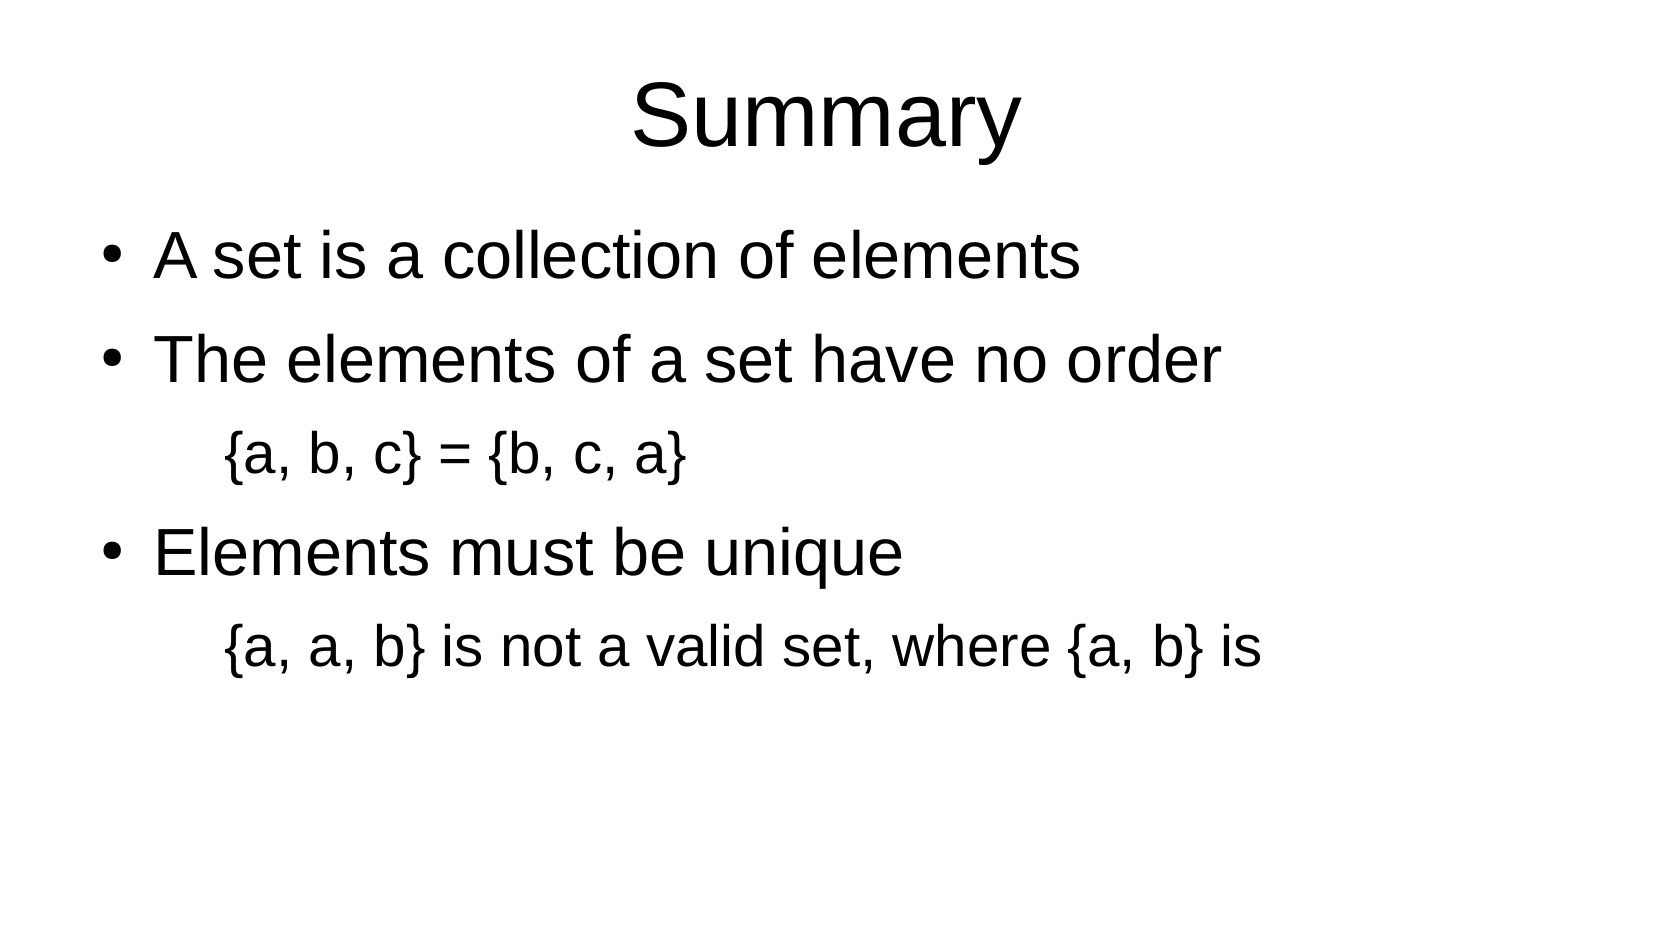

# Summary
A set is a collection of elements
The elements of a set have no order
{a, b, c} = {b, c, a}
Elements must be unique
{a, a, b} is not a valid set, where {a, b} is